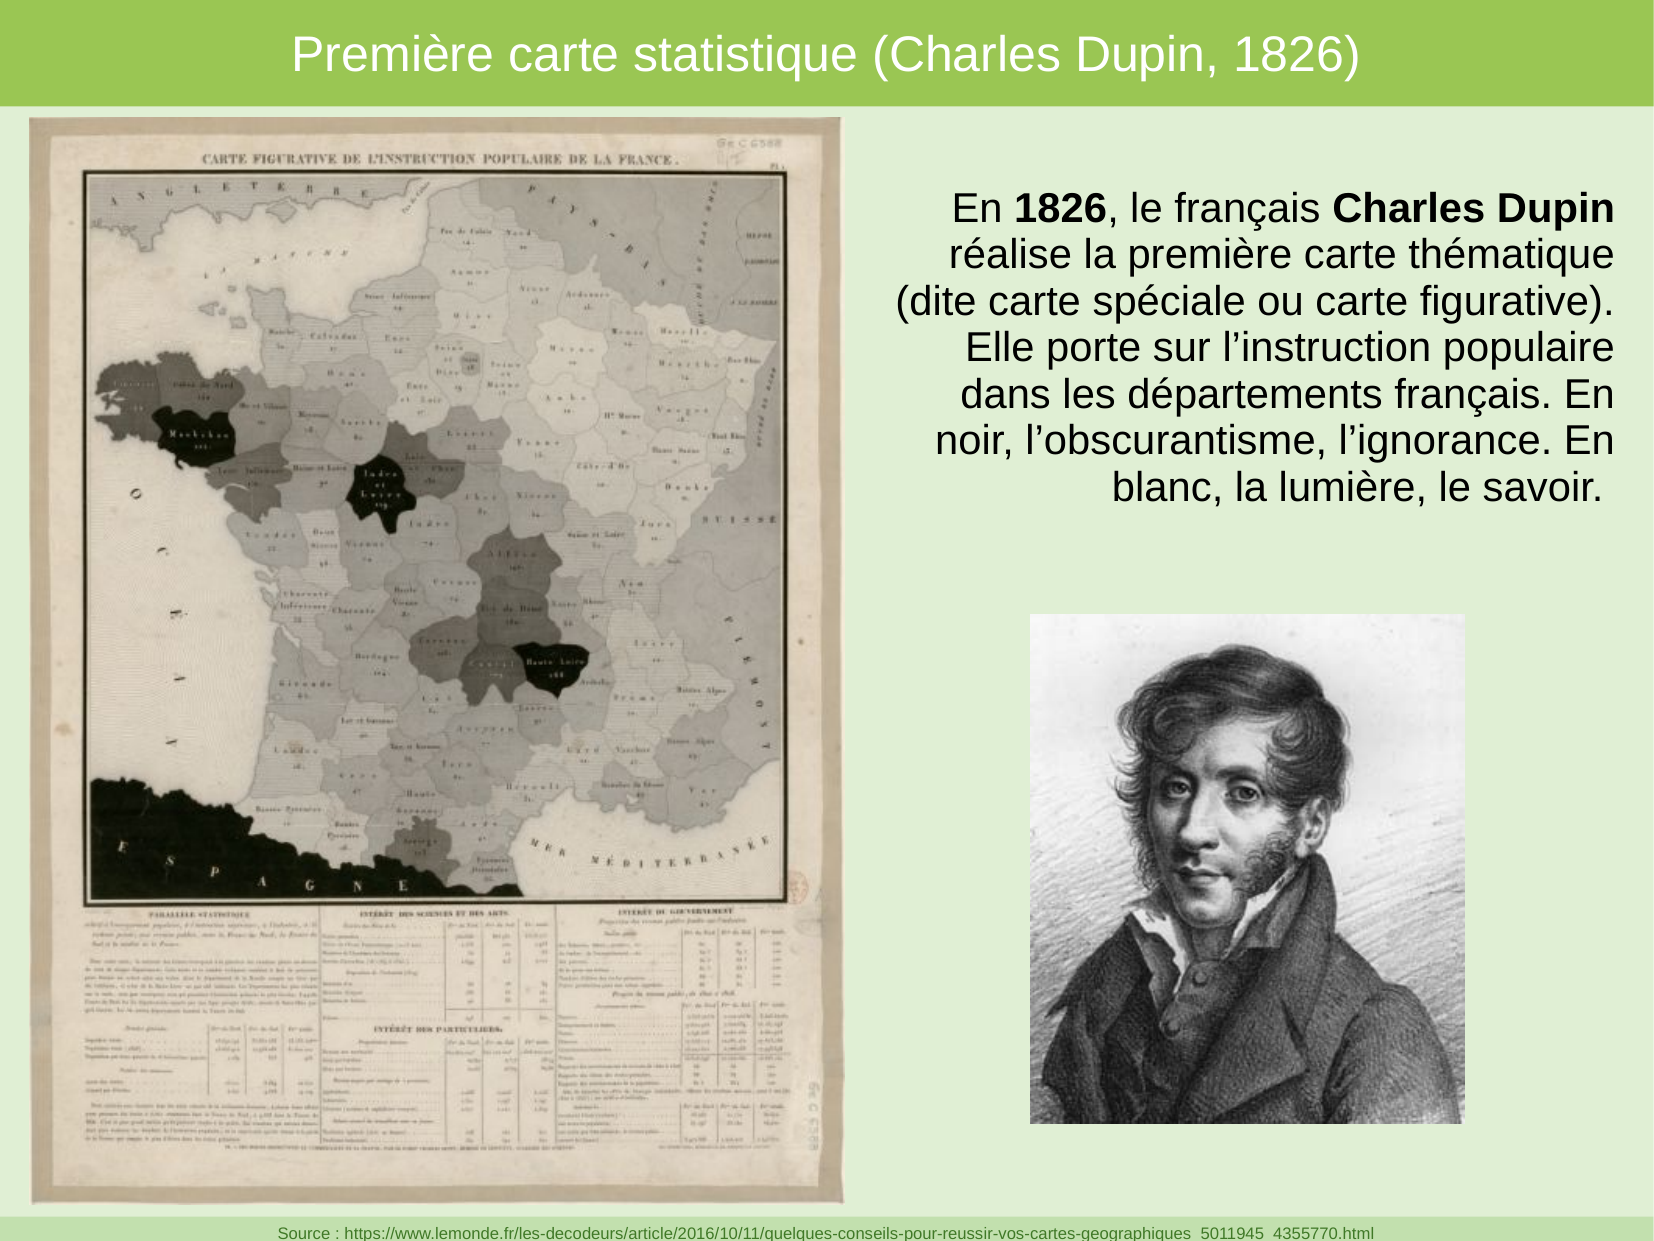

# Première carte statistique (Charles Dupin, 1826)
En 1826, le français Charles Dupin réalise la première carte thématique (dite carte spéciale ou carte figurative). Elle porte sur l’instruction populaire dans les départements français. En noir, l’obscurantisme, l’ignorance. En blanc, la lumière, le savoir.
Source : https://www.lemonde.fr/les-decodeurs/article/2016/10/11/quelques-conseils-pour-reussir-vos-cartes-geographiques_5011945_4355770.html